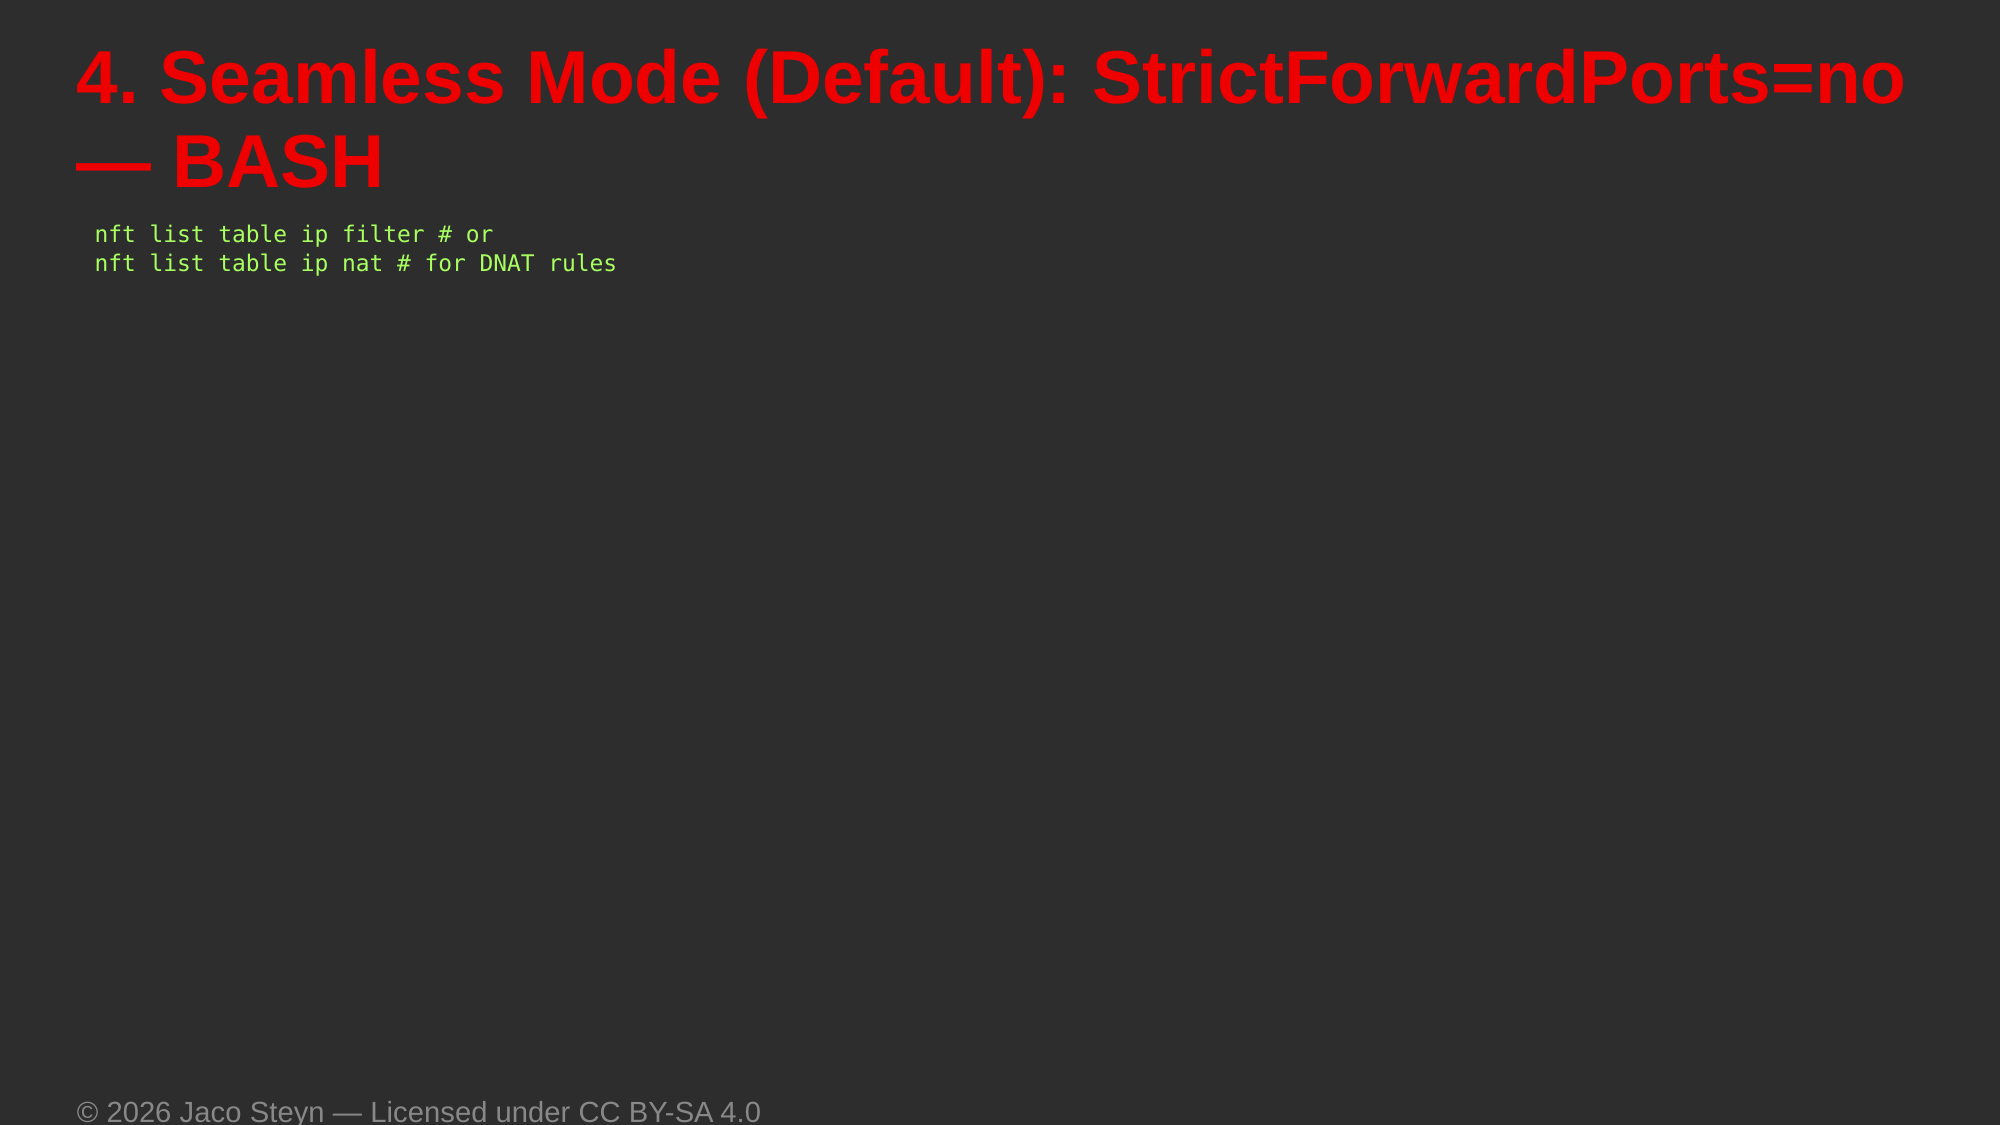

4. Seamless Mode (Default): StrictForwardPorts=no — BASH
nft list table ip filter # or
nft list table ip nat # for DNAT rules
© 2026 Jaco Steyn — Licensed under CC BY-SA 4.0